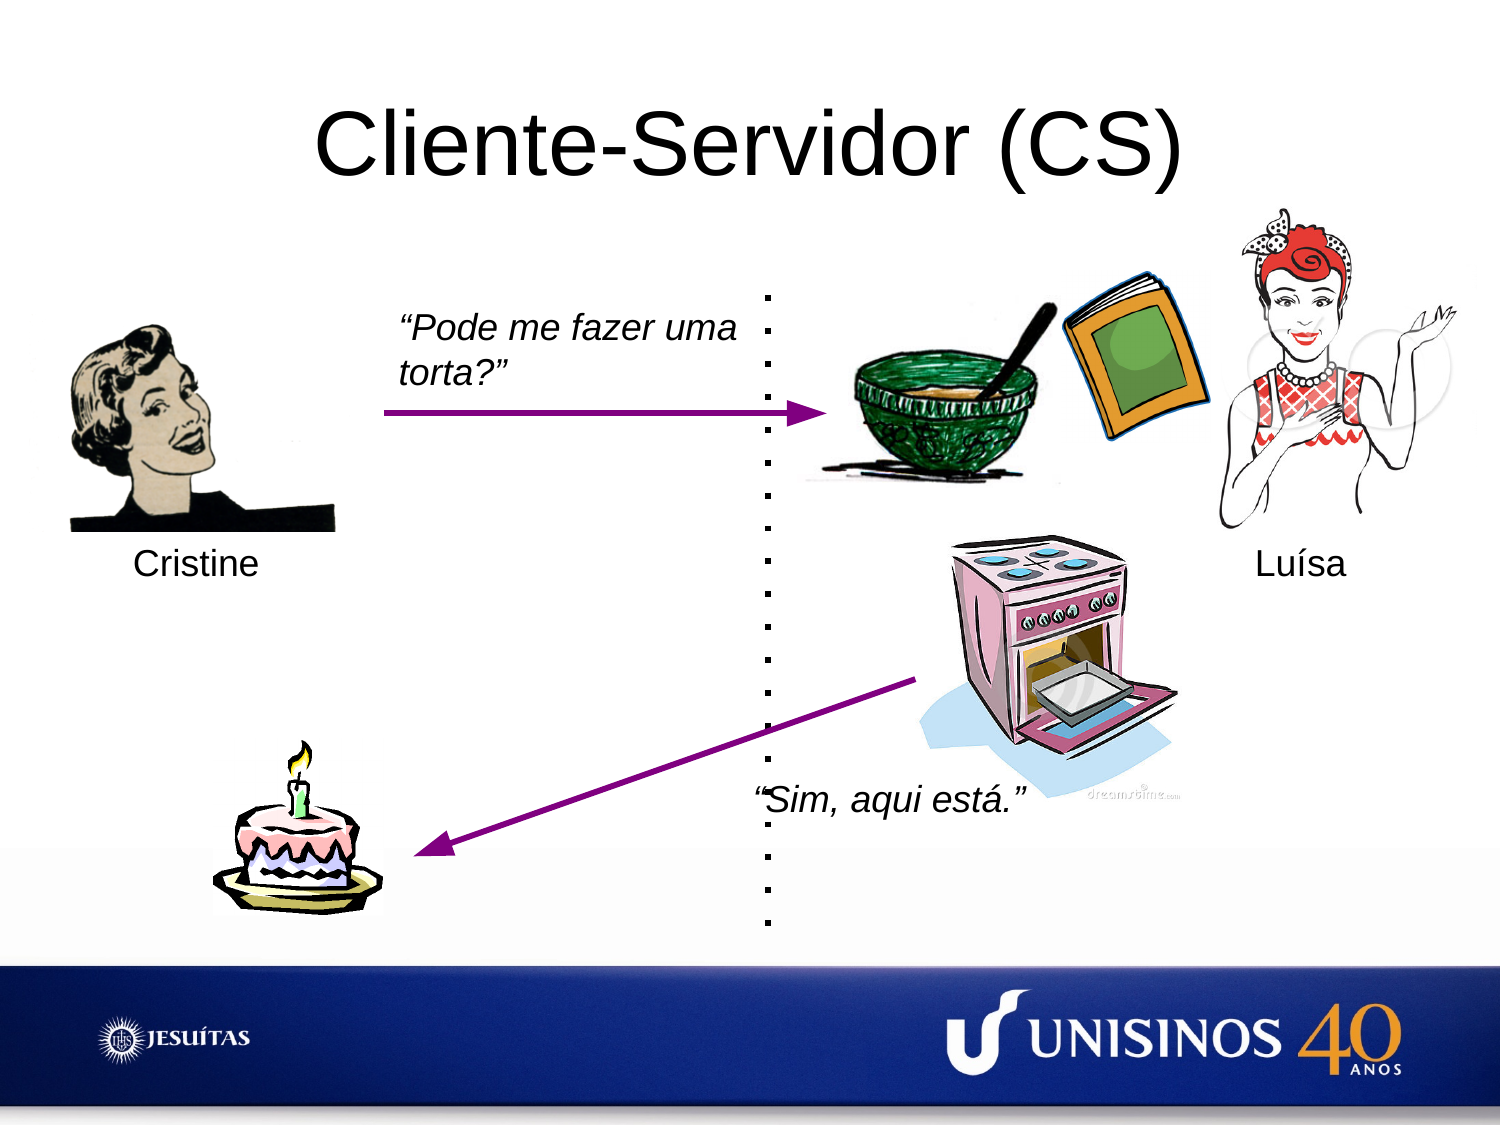

# Cliente-Servidor (CS)
“Pode me fazer uma
torta?”
Cristine
Luísa
“Sim, aqui está.”